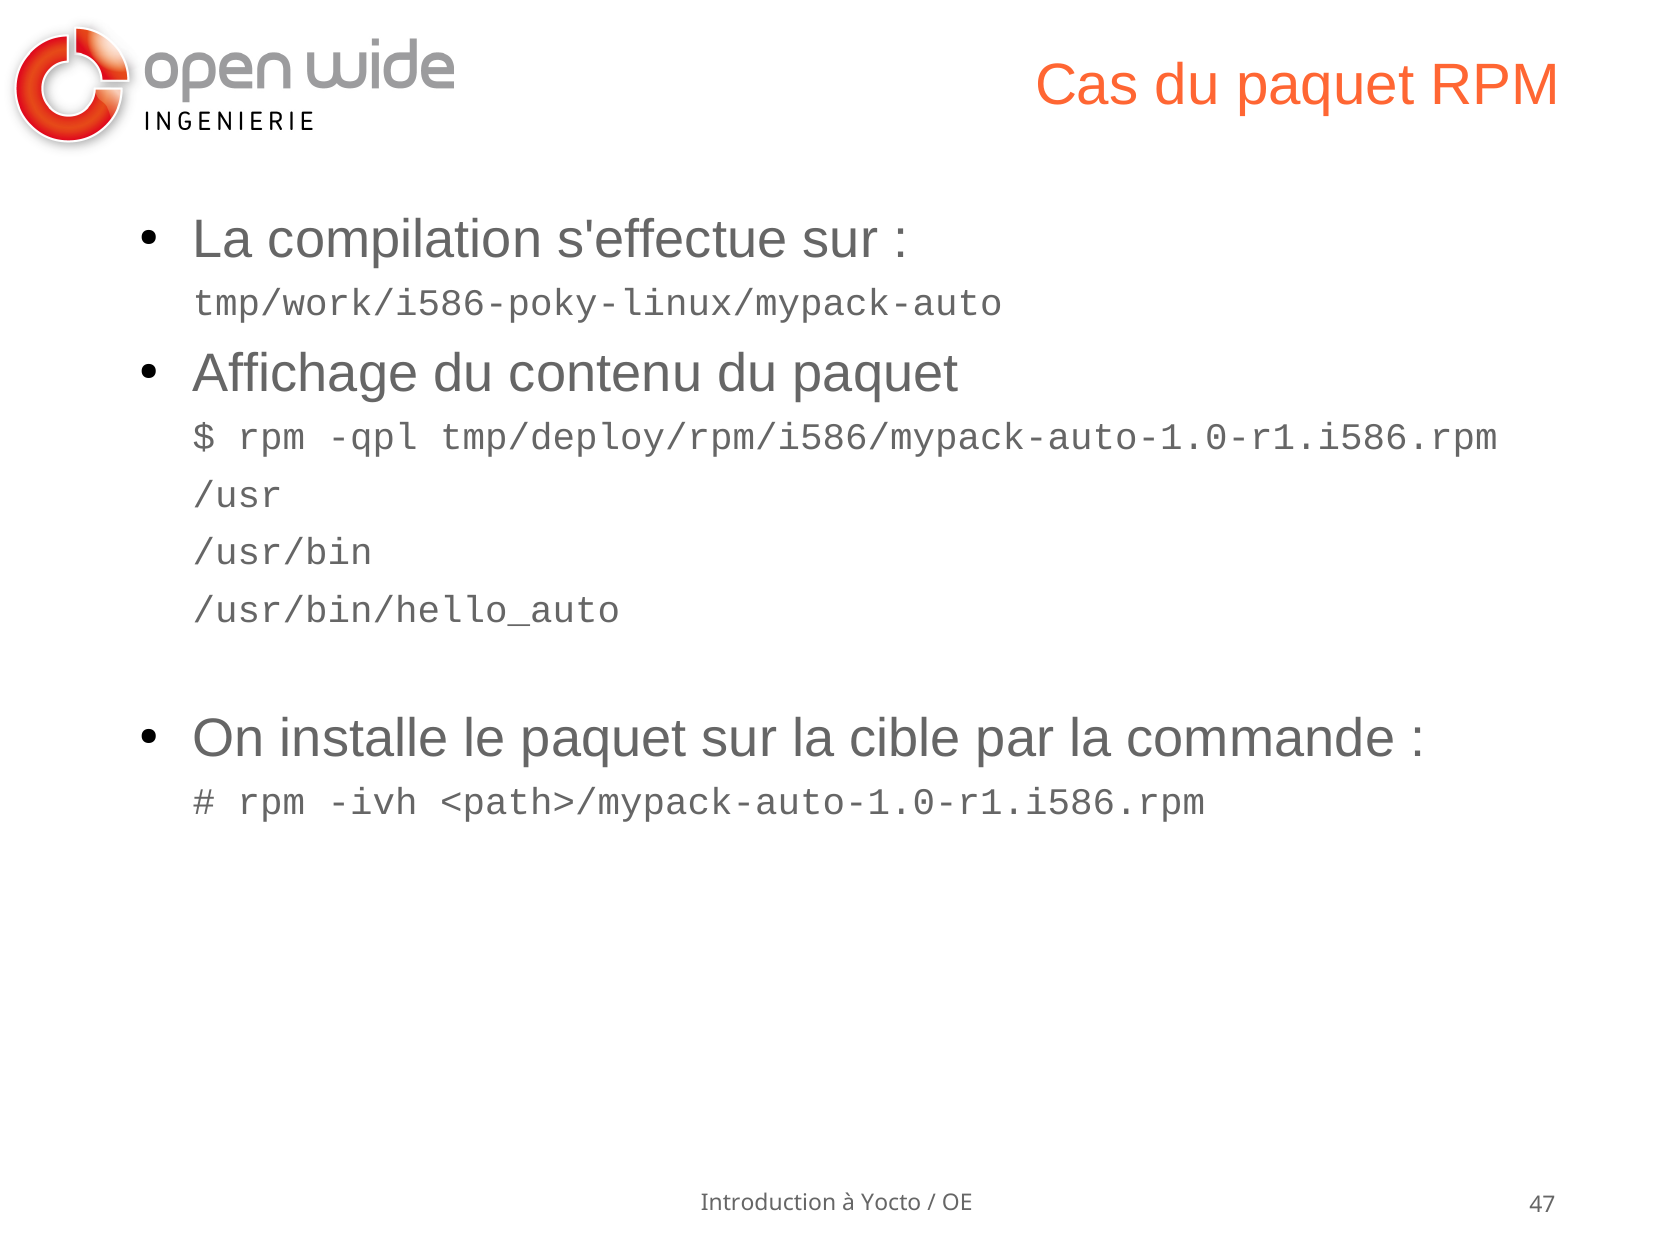

# Cas du paquet RPM
La compilation s'effectue sur :
tmp/work/i586-poky-linux/mypack-auto
Affichage du contenu du paquet
$ rpm -qpl tmp/deploy/rpm/i586/mypack-auto-1.0-r1.i586.rpm
/usr
/usr/bin
/usr/bin/hello_auto
On installe le paquet sur la cible par la commande :
# rpm -ivh <path>/mypack-auto-1.0-r1.i586.rpm